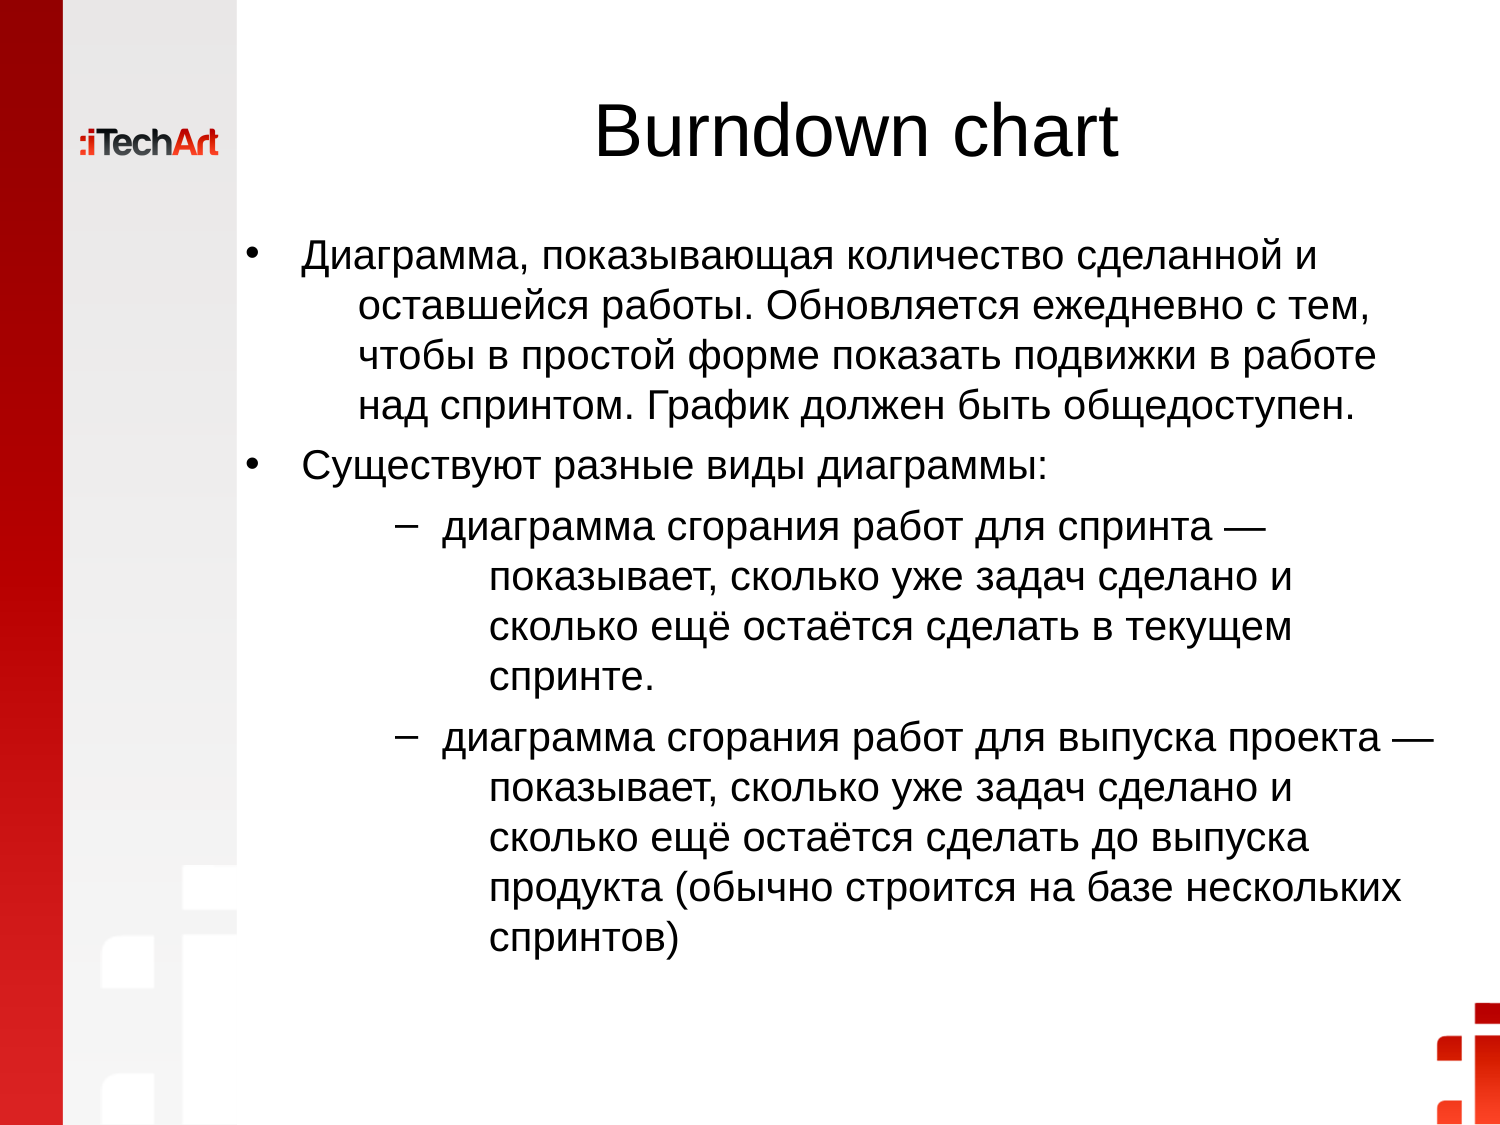

# Burndown chart
Диаграмма, показывающая количество сделанной и оставшейся работы. Обновляется ежедневно с тем, чтобы в простой форме показать подвижки в работе над спринтом. График должен быть общедоступен.
Существуют разные виды диаграммы:
диаграмма сгорания работ для спринта — показывает, сколько уже задач сделано и сколько ещё остаётся сделать в текущем спринте.
диаграмма сгорания работ для выпуска проекта — показывает, сколько уже задач сделано и сколько ещё остаётся сделать до выпуска продукта (обычно строится на базе нескольких спринтов)